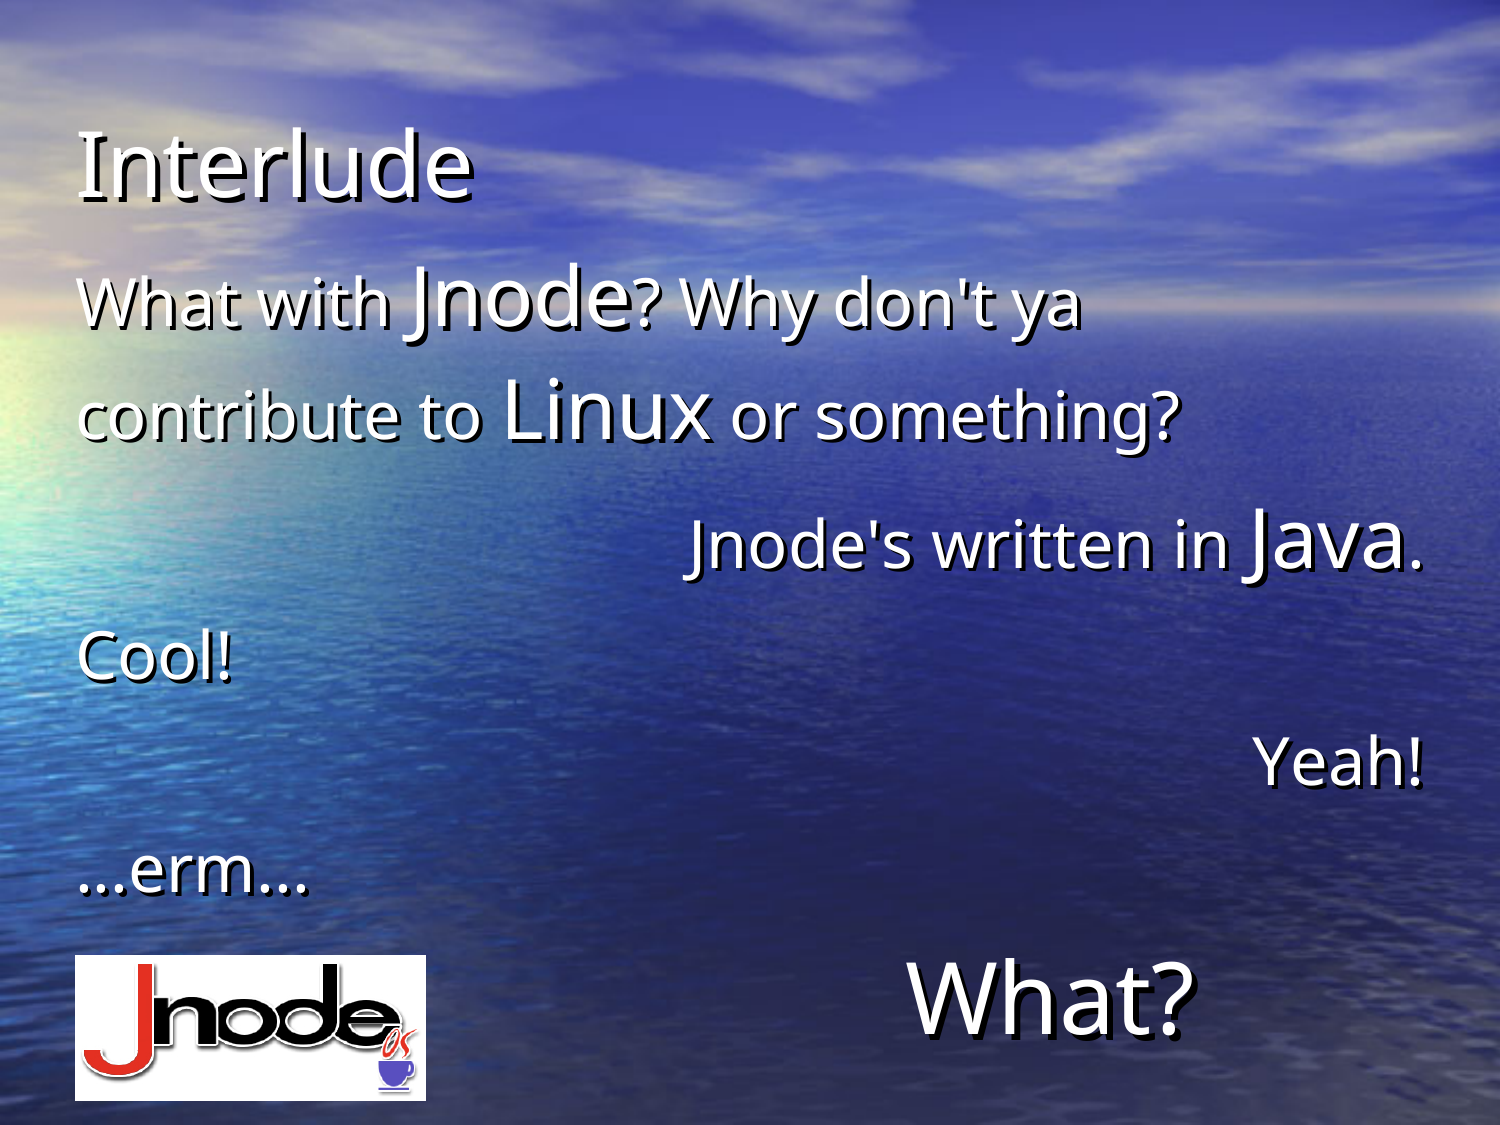

# Interlude
What with Jnode? Why don't ya contribute to Linux or something?
Jnode's written in Java.
Cool!
Yeah!
...erm...
				What?